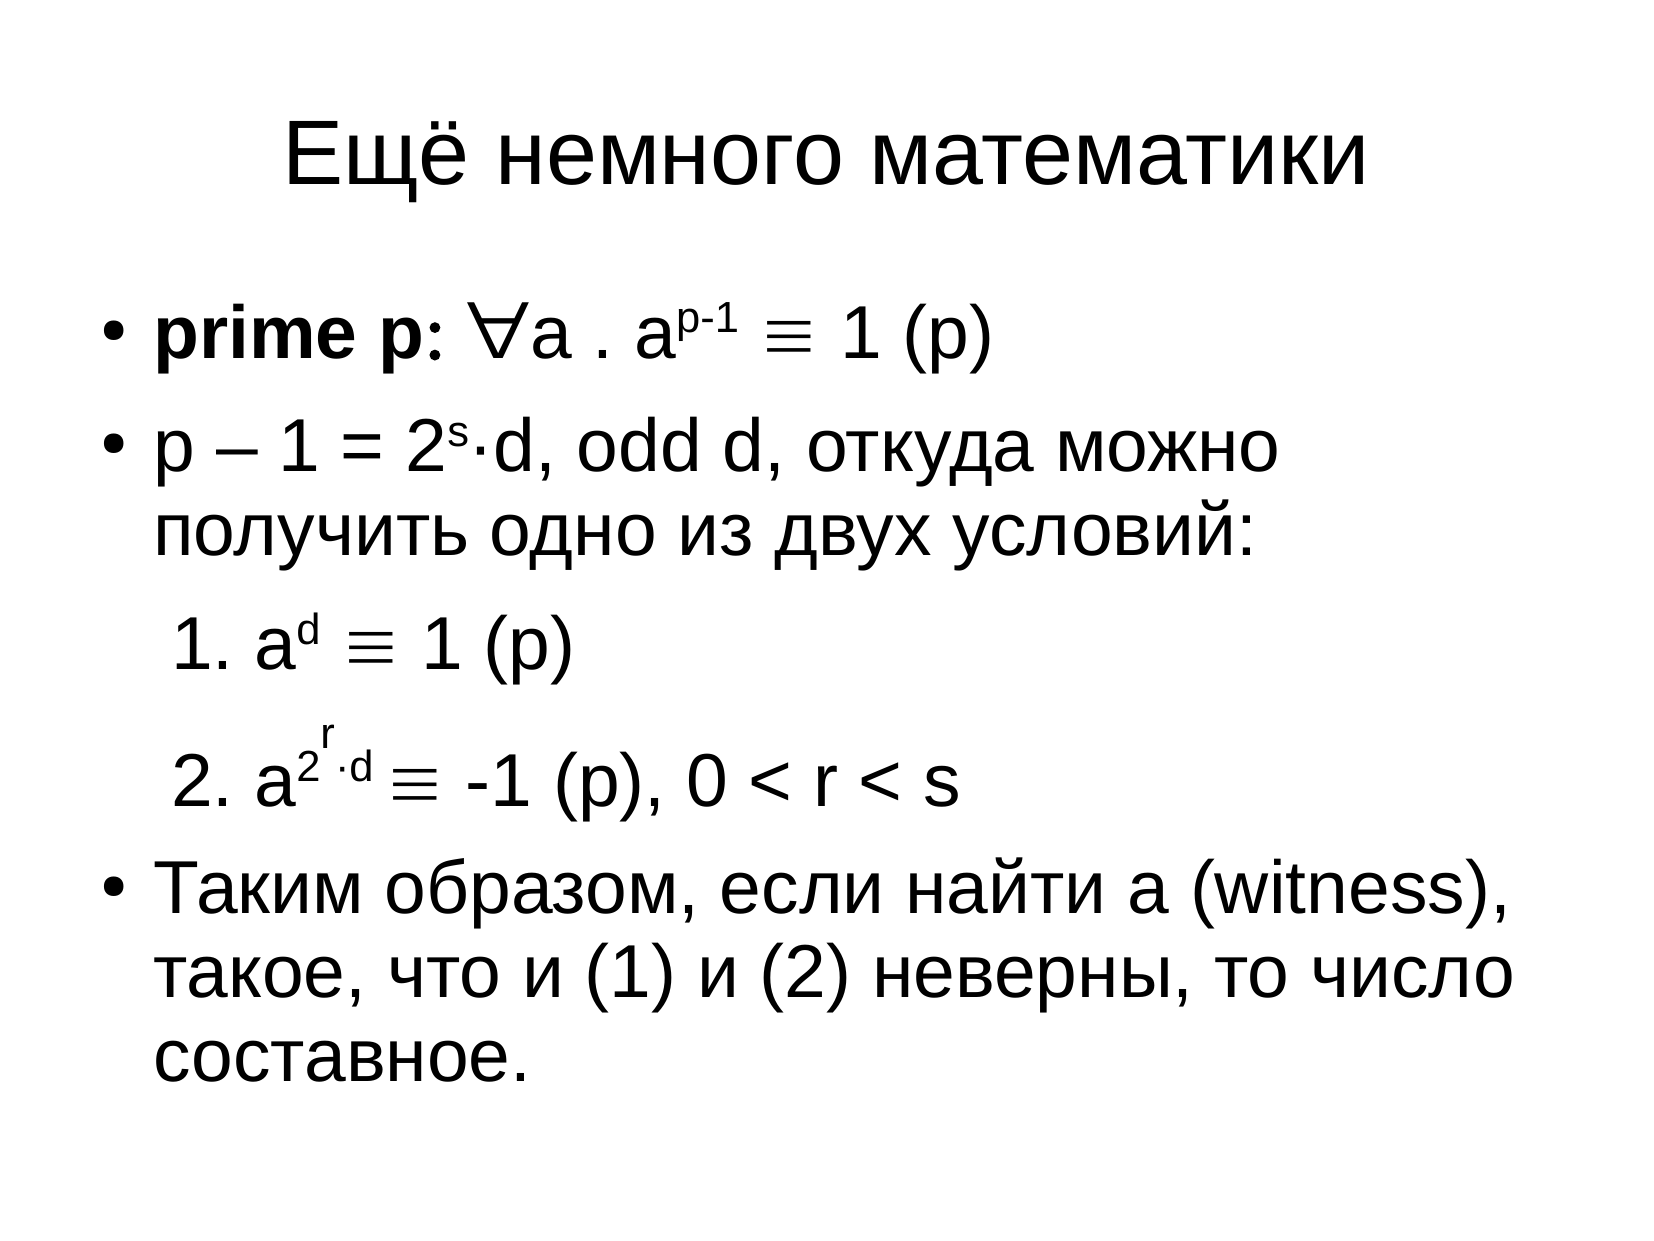

# Ещё немного математики
prime p: ∀a . ap-1 º 1 (p)
p – 1 = 2s·d, odd d, откуда можно получить одно из двух условий:
 ad º 1 (p)
 a2r·d º -1 (p), 0 < r < s
Таким образом, если найти a (witness), такое, что и (1) и (2) неверны, то число составное.